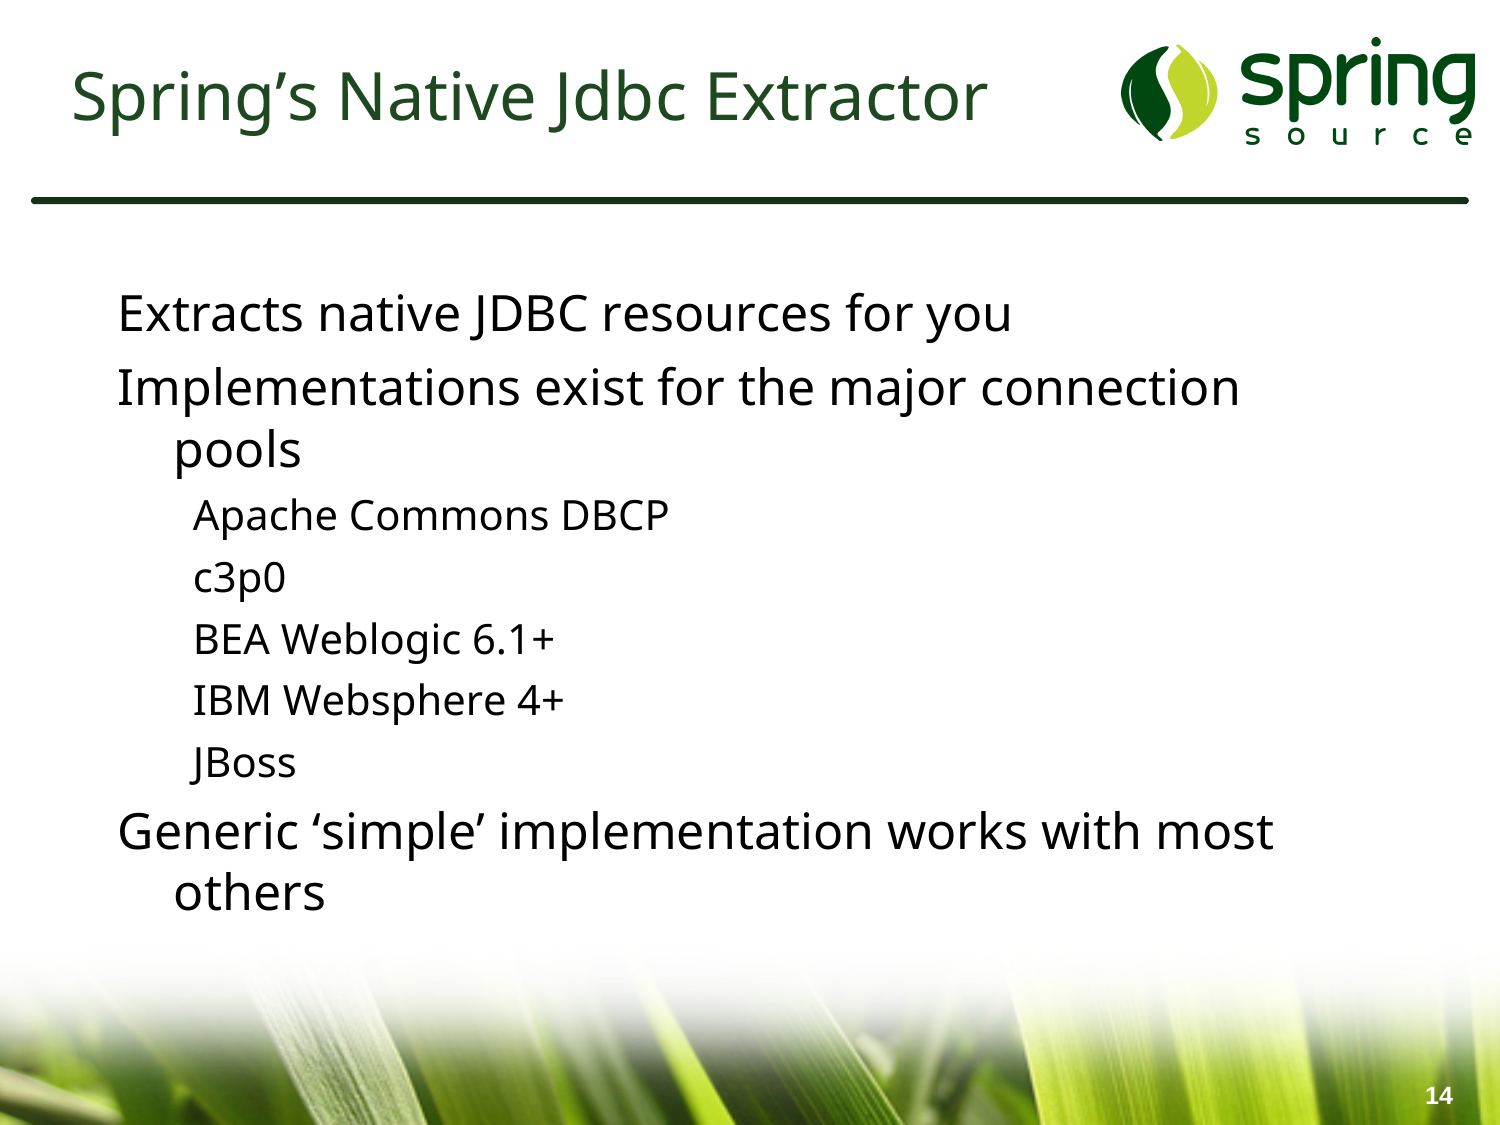

# Spring’s Native Jdbc Extractor
Extracts native JDBC resources for you
Implementations exist for the major connection pools
Apache Commons DBCP
c3p0
BEA Weblogic 6.1+
IBM Websphere 4+
JBoss
Generic ‘simple’ implementation works with most others